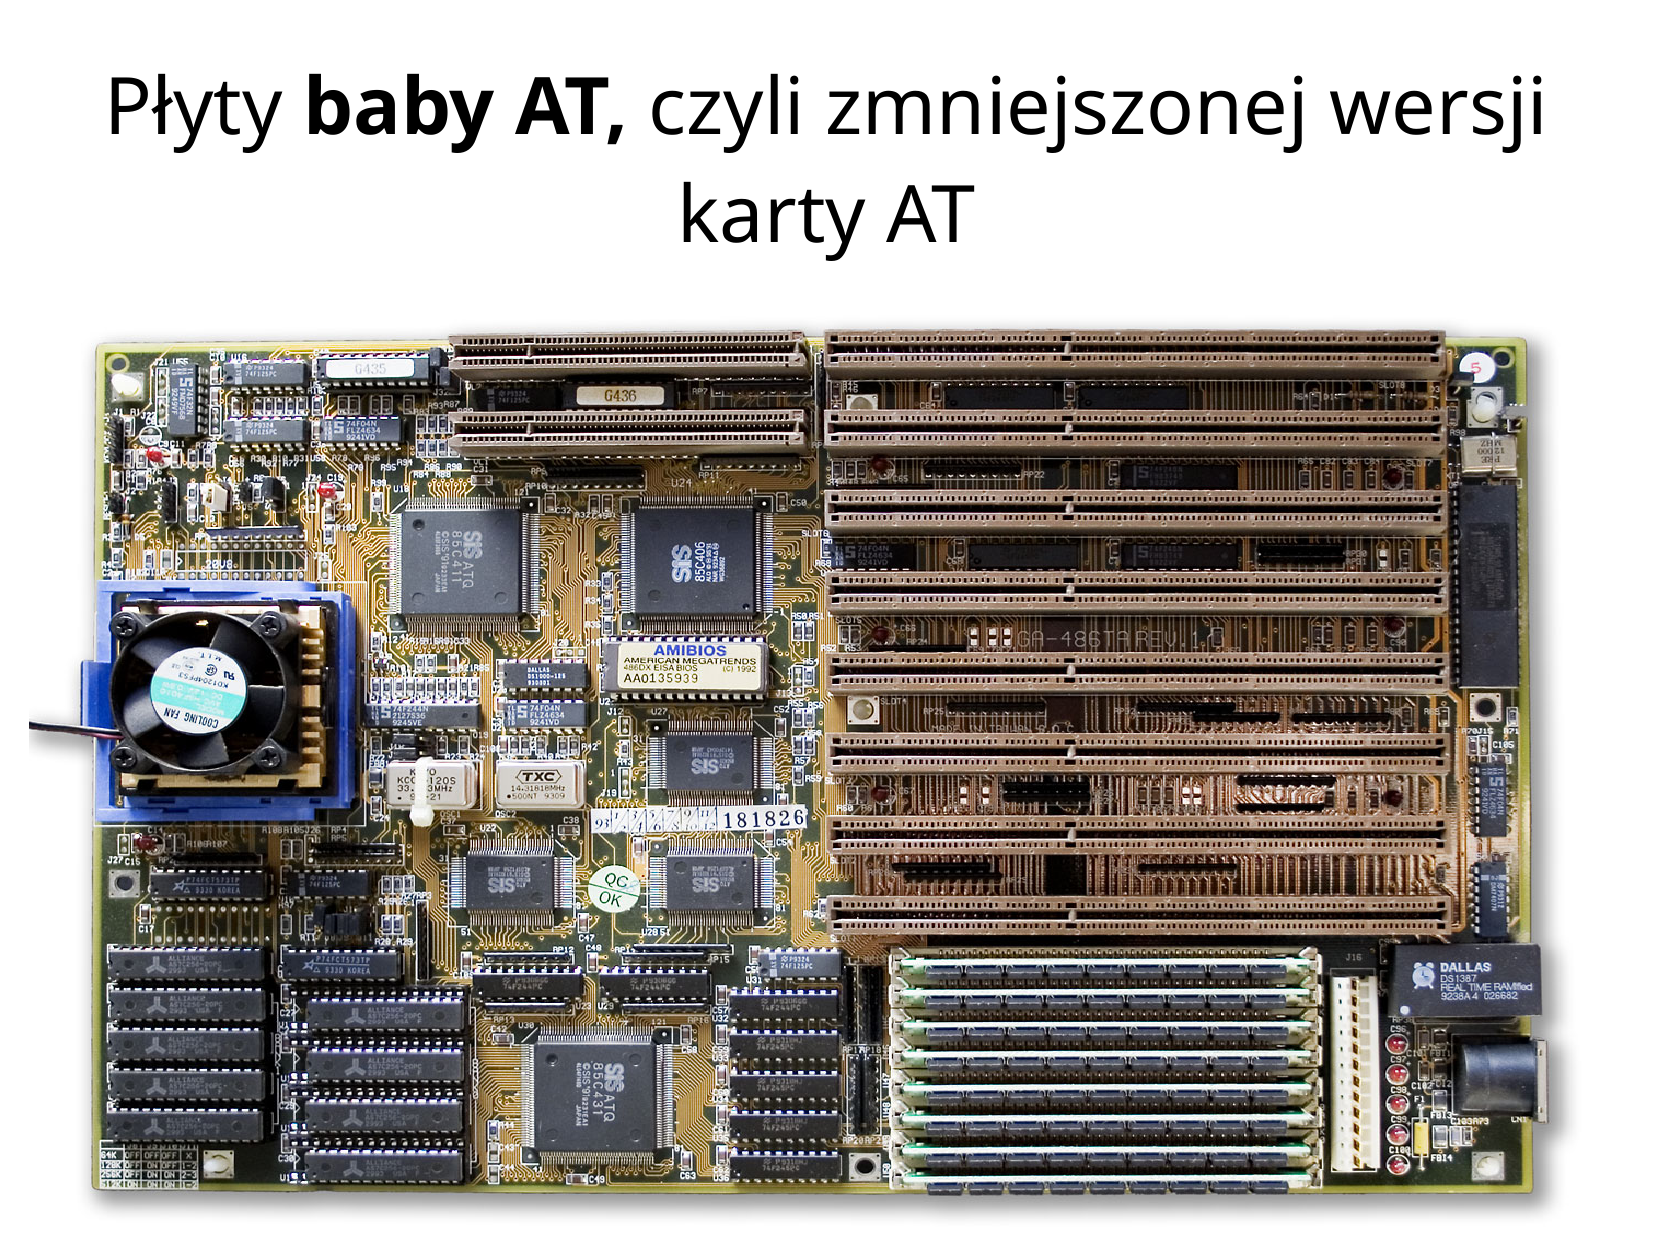

# Płyty baby AT, czyli zmniejszonej wersji karty AT